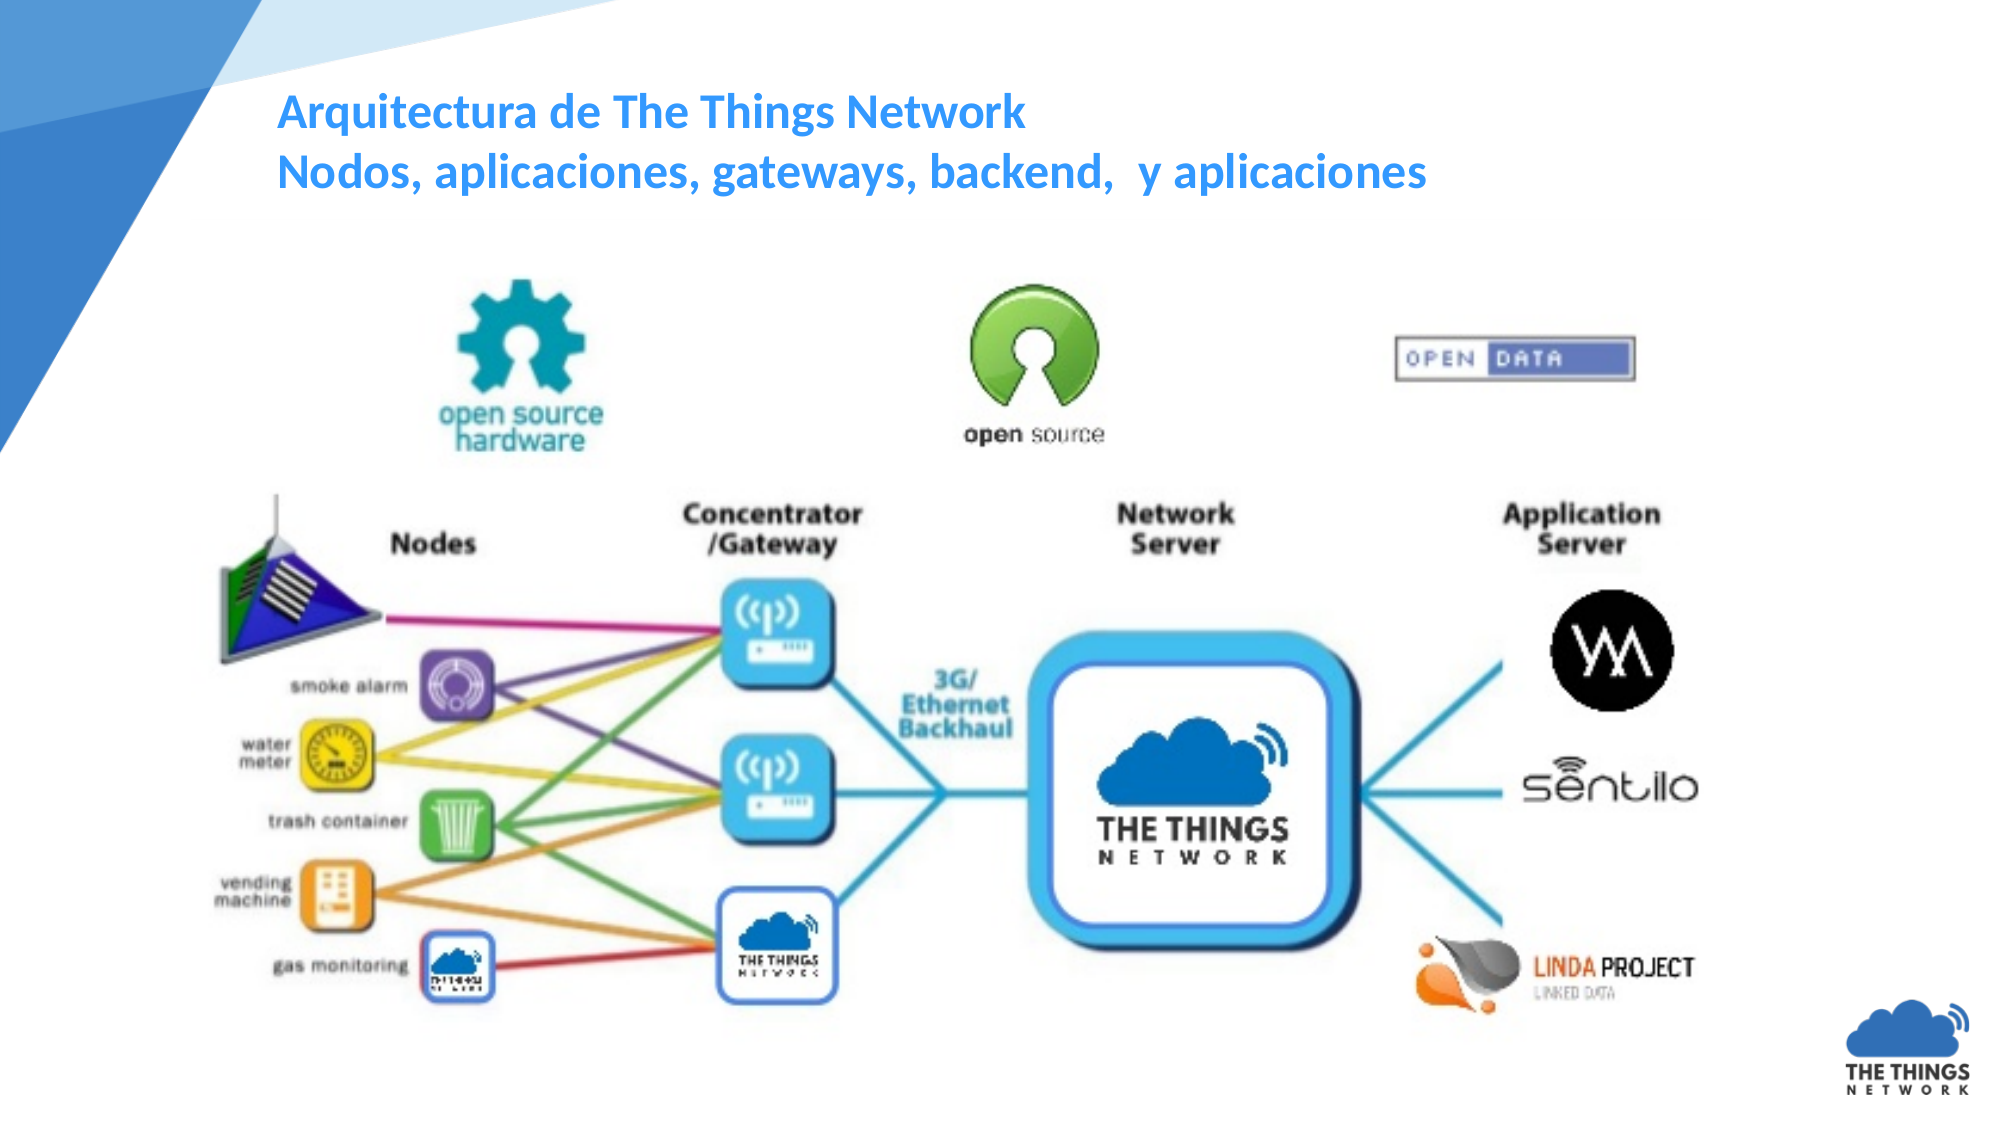

Arquitectura de The Things Network
Nodos, aplicaciones, gateways, backend, y aplicaciones